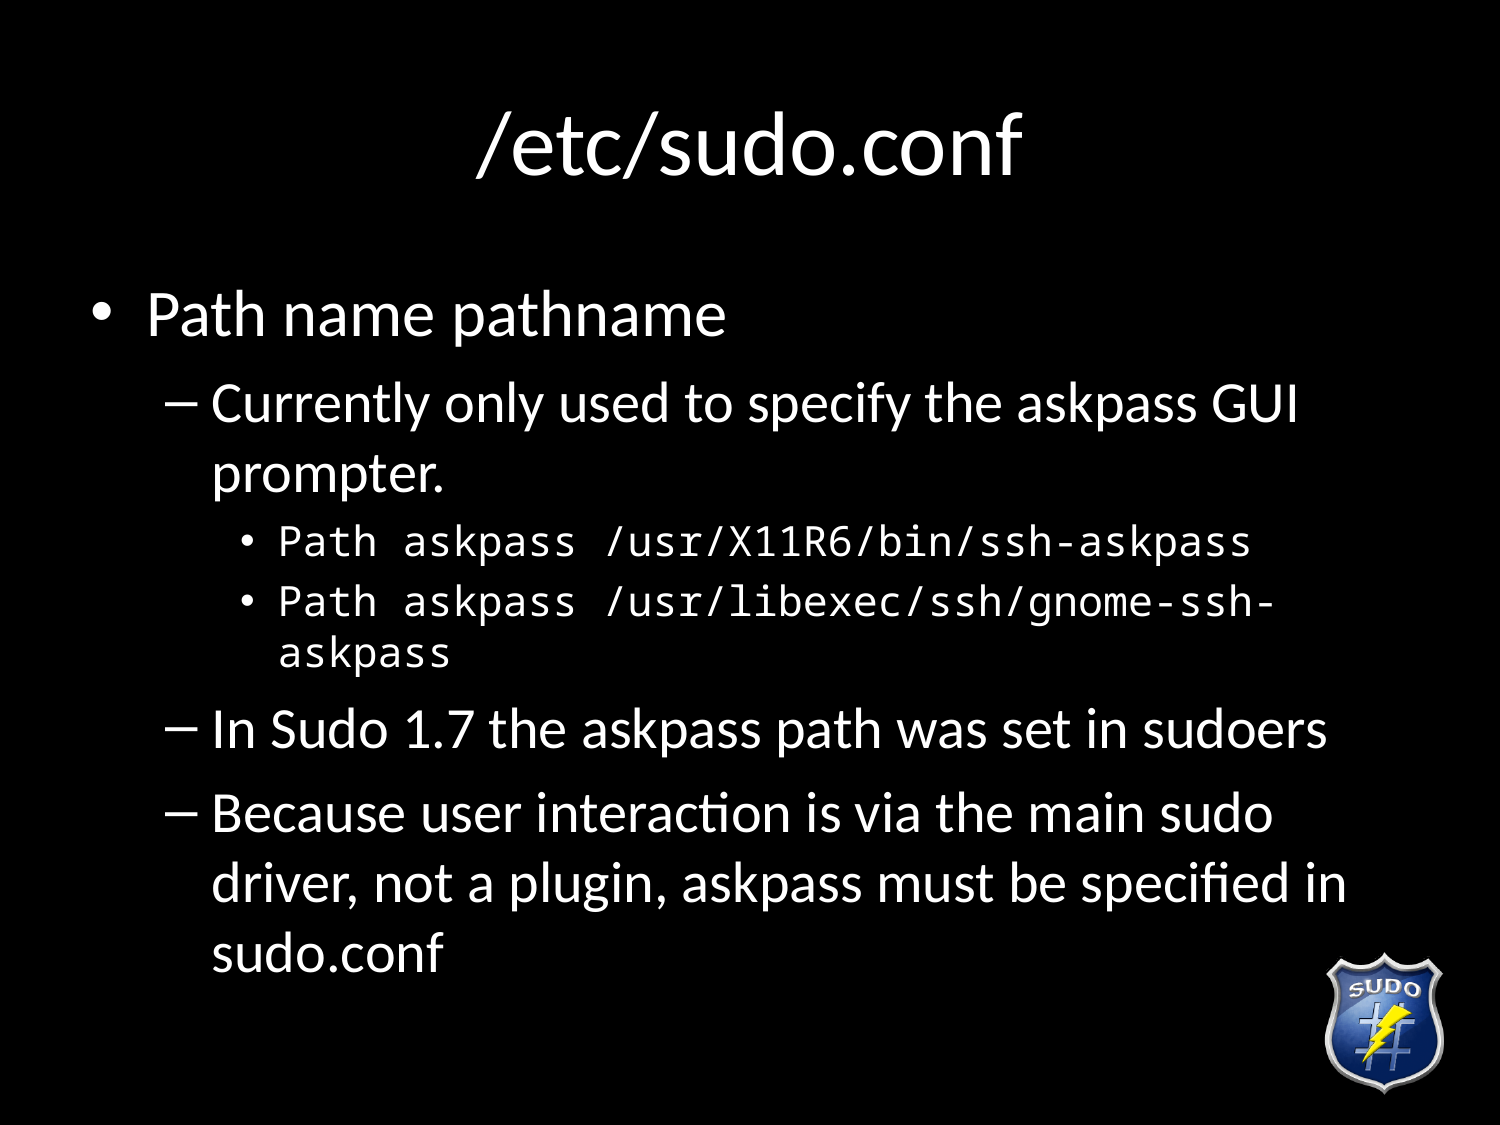

# /etc/sudo.conf
Path name pathname
Currently only used to specify the askpass GUI prompter.
Path askpass /usr/X11R6/bin/ssh-askpass
Path askpass /usr/libexec/ssh/gnome-ssh-askpass
In Sudo 1.7 the askpass path was set in sudoers
Because user interaction is via the main sudo driver, not a plugin, askpass must be specified in sudo.conf